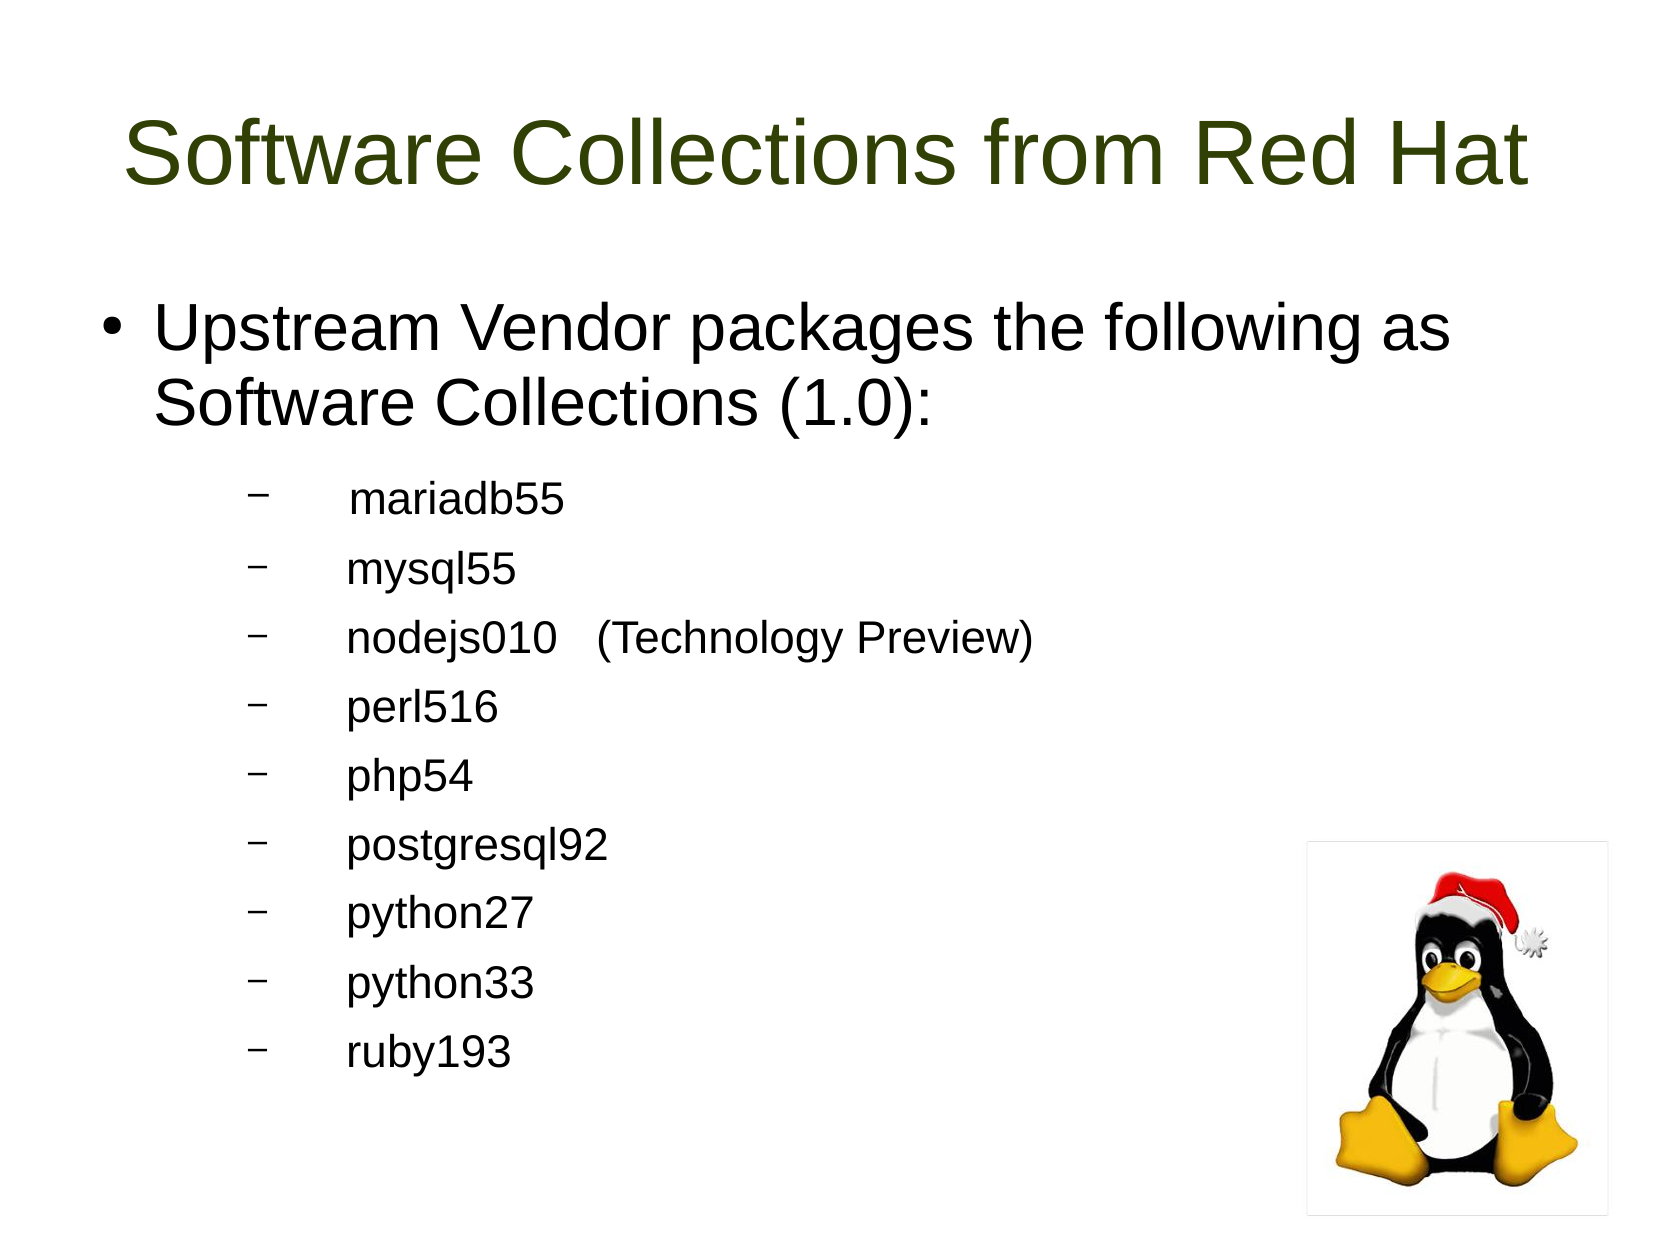

# Software Collections from Red Hat
Upstream Vendor packages the following as Software Collections (1.0):
 mariadb55
 mysql55
 nodejs010 (Technology Preview)
 perl516
 php54
 postgresql92
 python27
 python33
 ruby193